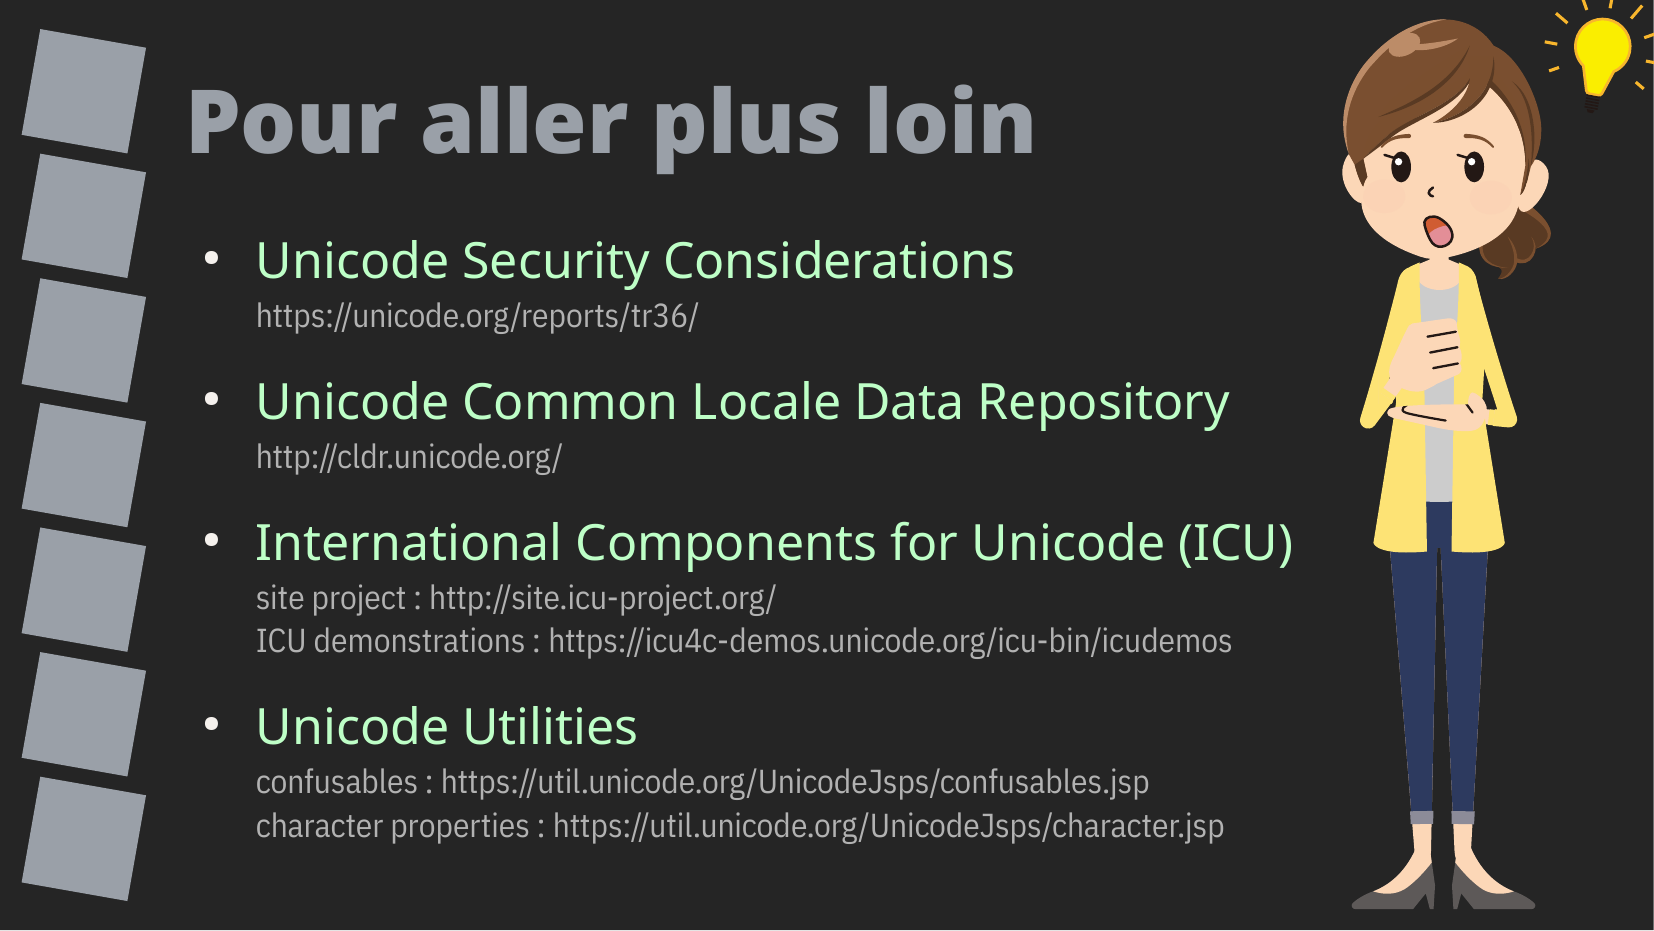

# Pour aller plus loin
Unicode Security Considerations
https://unicode.org/reports/tr36/
Unicode Common Locale Data Repository
http://cldr.unicode.org/
International Components for Unicode (ICU)
site project : http://site.icu-project.org/
ICU demonstrations : https://icu4c-demos.unicode.org/icu-bin/icudemos
Unicode Utilities
confusables : https://util.unicode.org/UnicodeJsps/confusables.jsp
character properties : https://util.unicode.org/UnicodeJsps/character.jsp